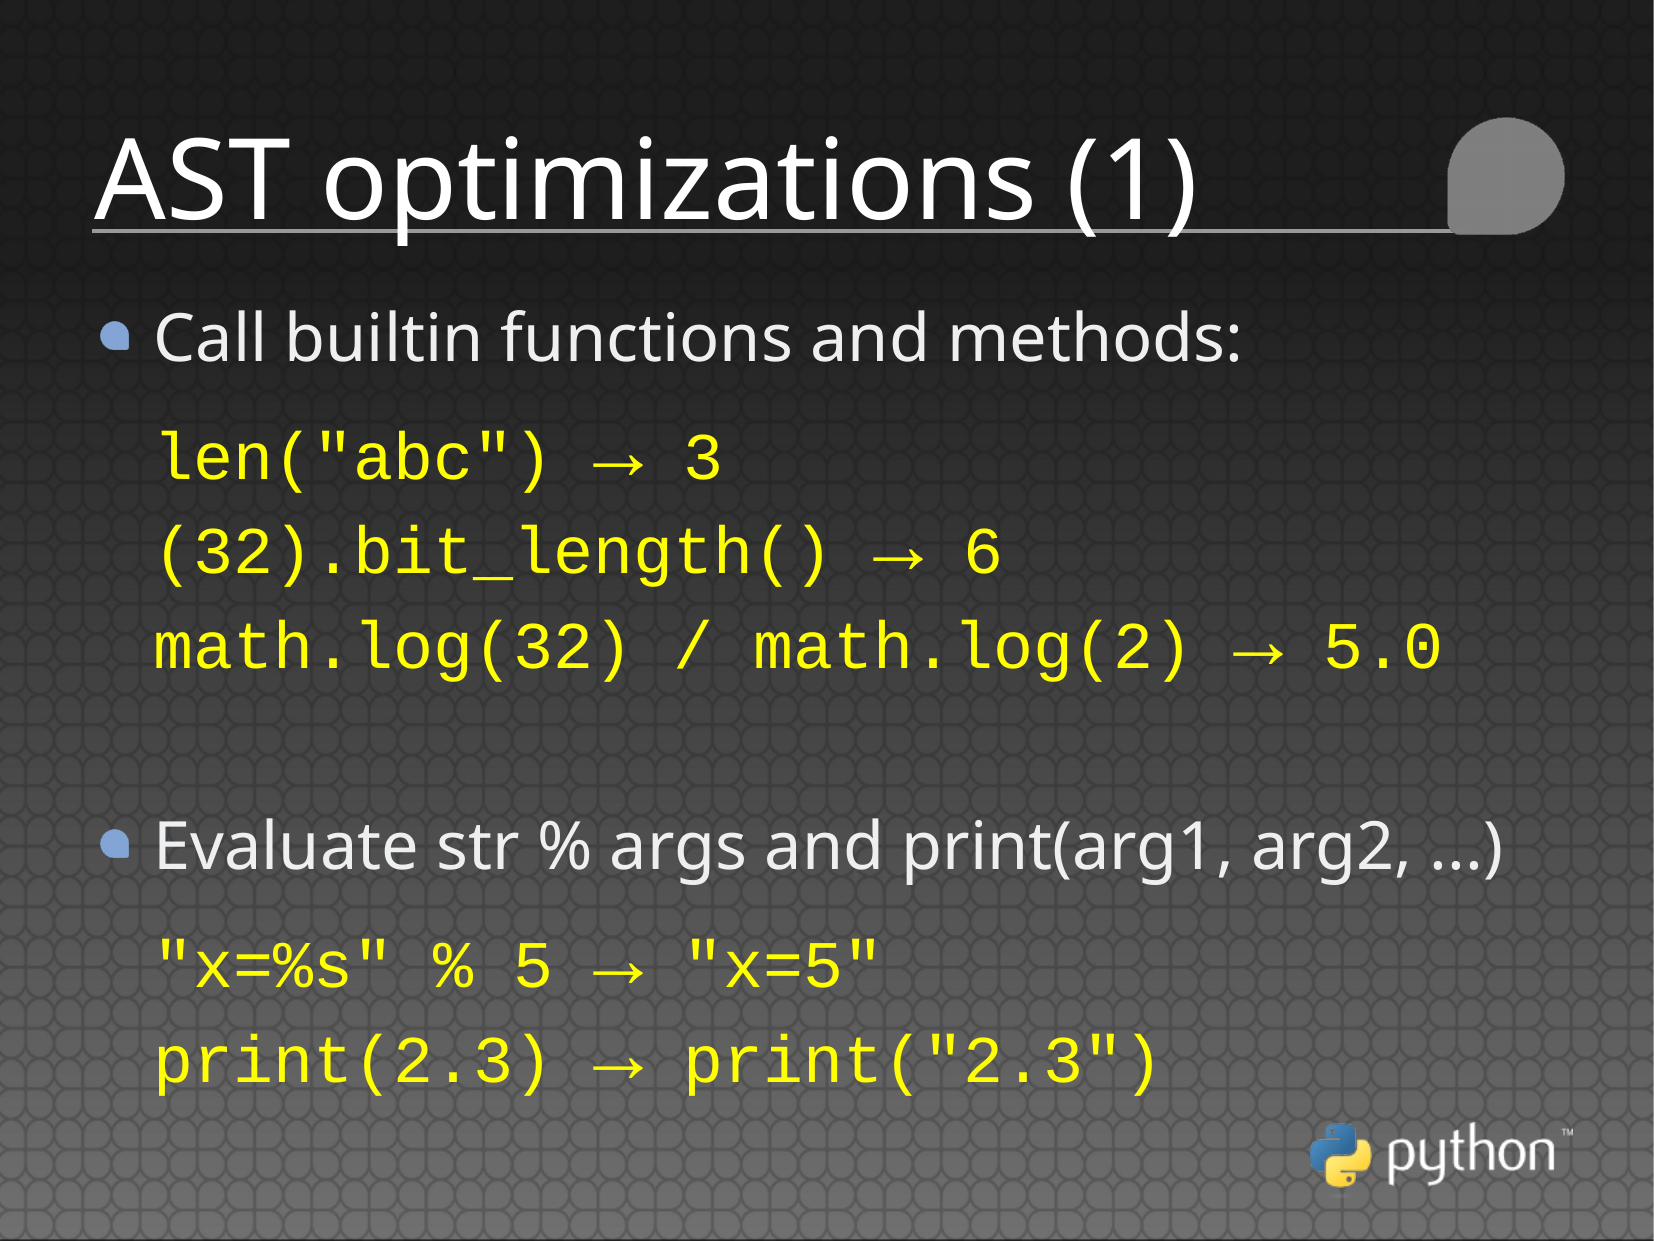

AST optimizations (1)
# Call builtin functions and methods:
len("abc") → 3
(32).bit_length() → 6
math.log(32) / math.log(2) → 5.0
Evaluate str % args and print(arg1, arg2, ...)
"x=%s" % 5 → "x=5"
print(2.3) → print("2.3")